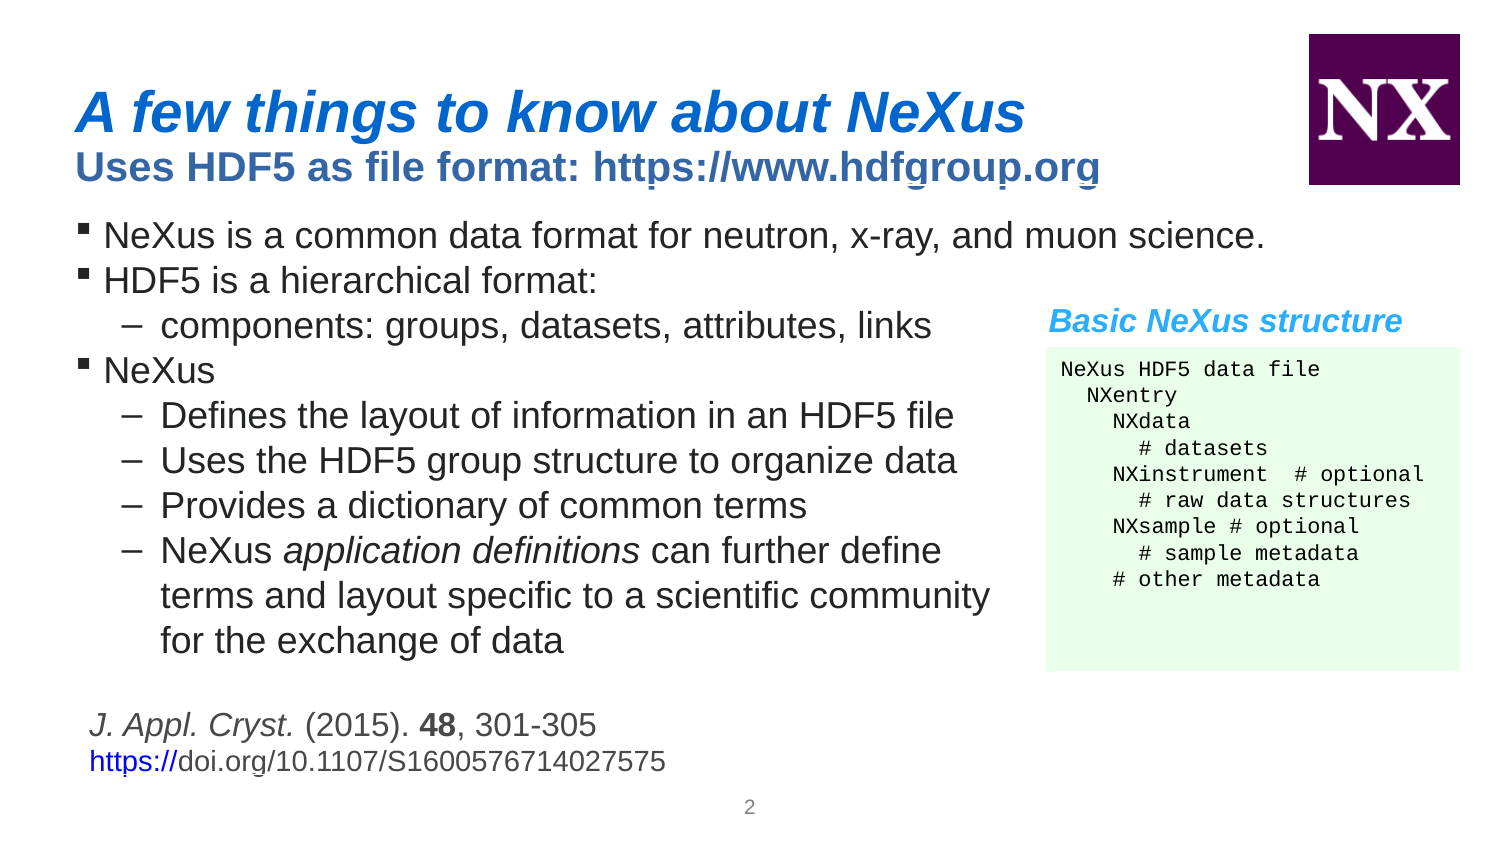

A few things to know about NeXus
Uses HDF5 as file format: https://www.hdfgroup.org
NeXus is a common data format for neutron, x-ray, and muon science.
HDF5 is a hierarchical format:
components: groups, datasets, attributes, links
NeXus
Defines the layout of information in an HDF5 file
Uses the HDF5 group structure to organize data
Provides a dictionary of common terms
NeXus application definitions can further define
terms and layout specific to a scientific community
for the exchange of data
Basic NeXus structure
NeXus HDF5 data file
 NXentry
 NXdata
 # datasets
 NXinstrument # optional
 # raw data structures
 NXsample # optional
 # sample metadata
 # other metadata
J. Appl. Cryst. (2015). 48, 301-305
https://doi.org/10.1107/S1600576714027575